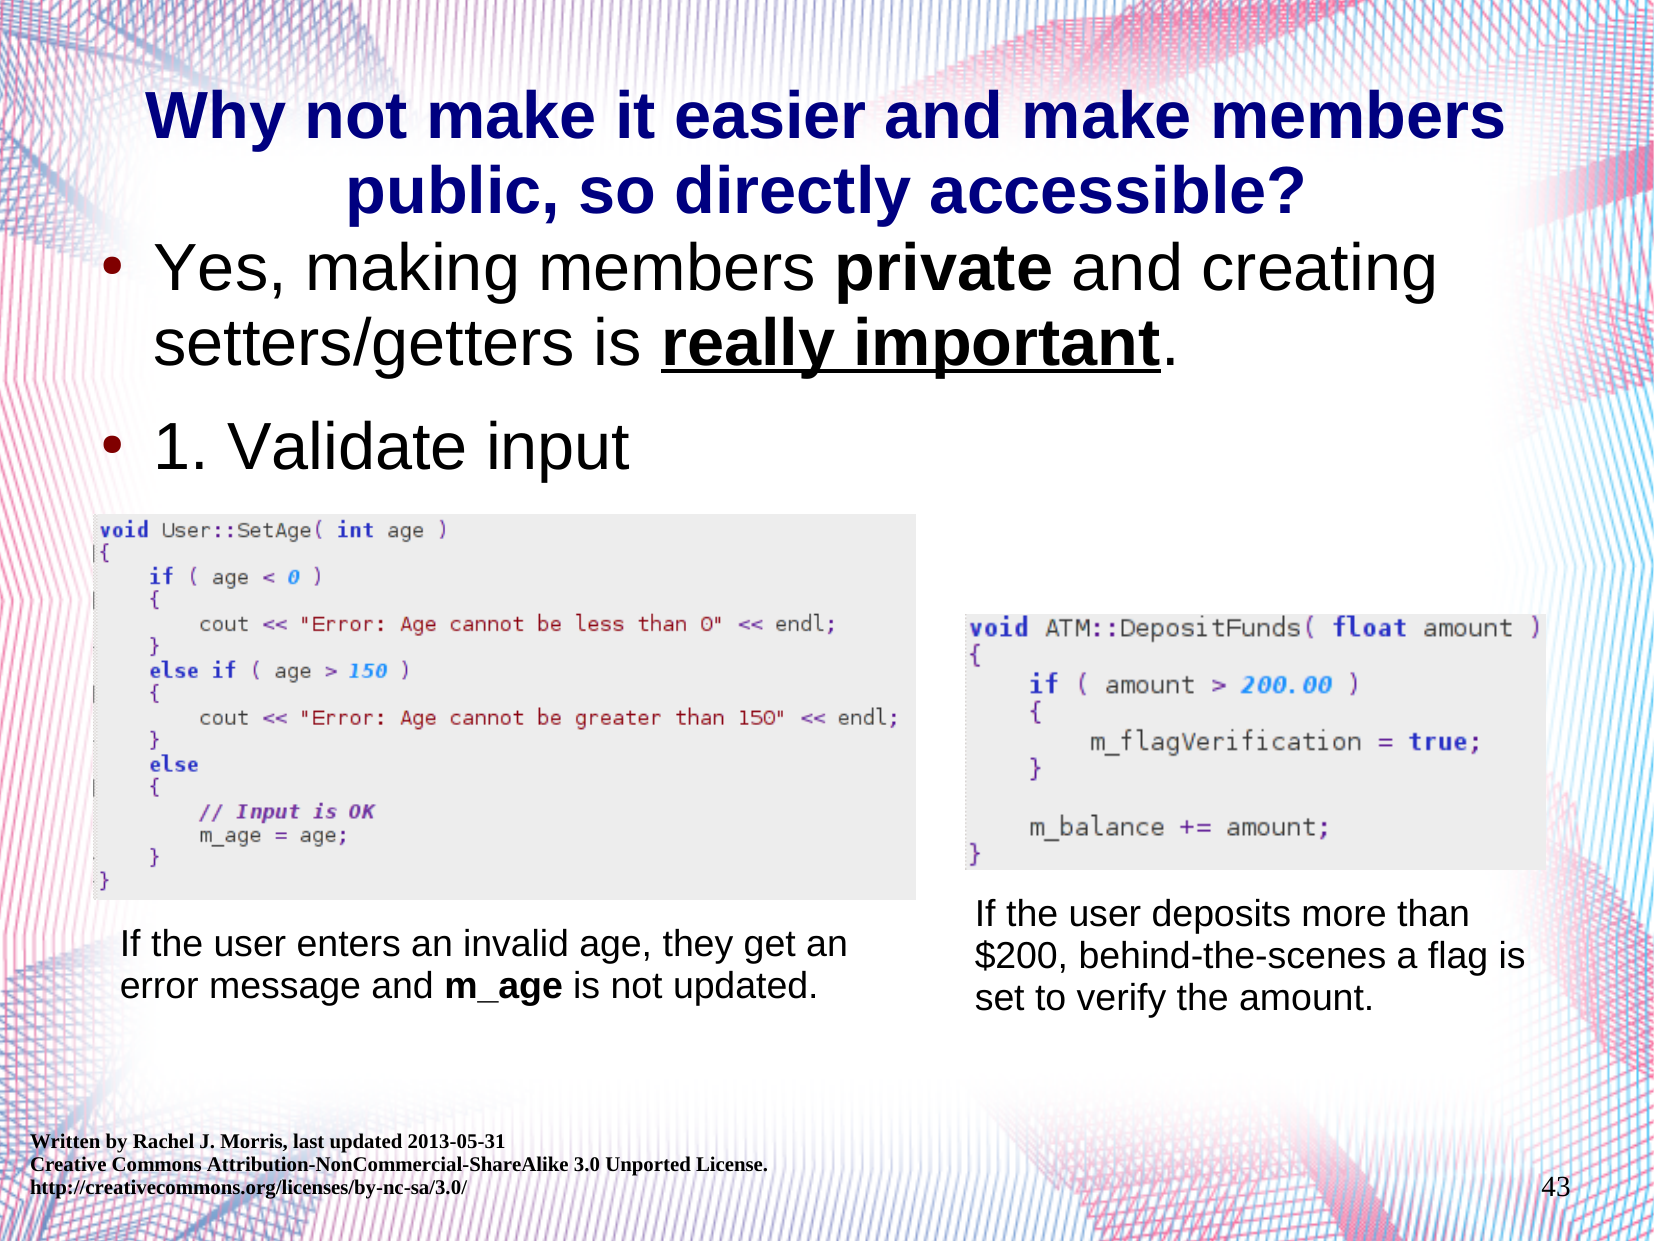

# Why not make it easier and make members public, so directly accessible?
Yes, making members private and creating setters/getters is really important.
1. Validate input
If the user deposits more than $200, behind-the-scenes a flag is set to verify the amount.
If the user enters an invalid age, they get an error message and m_age is not updated.
43